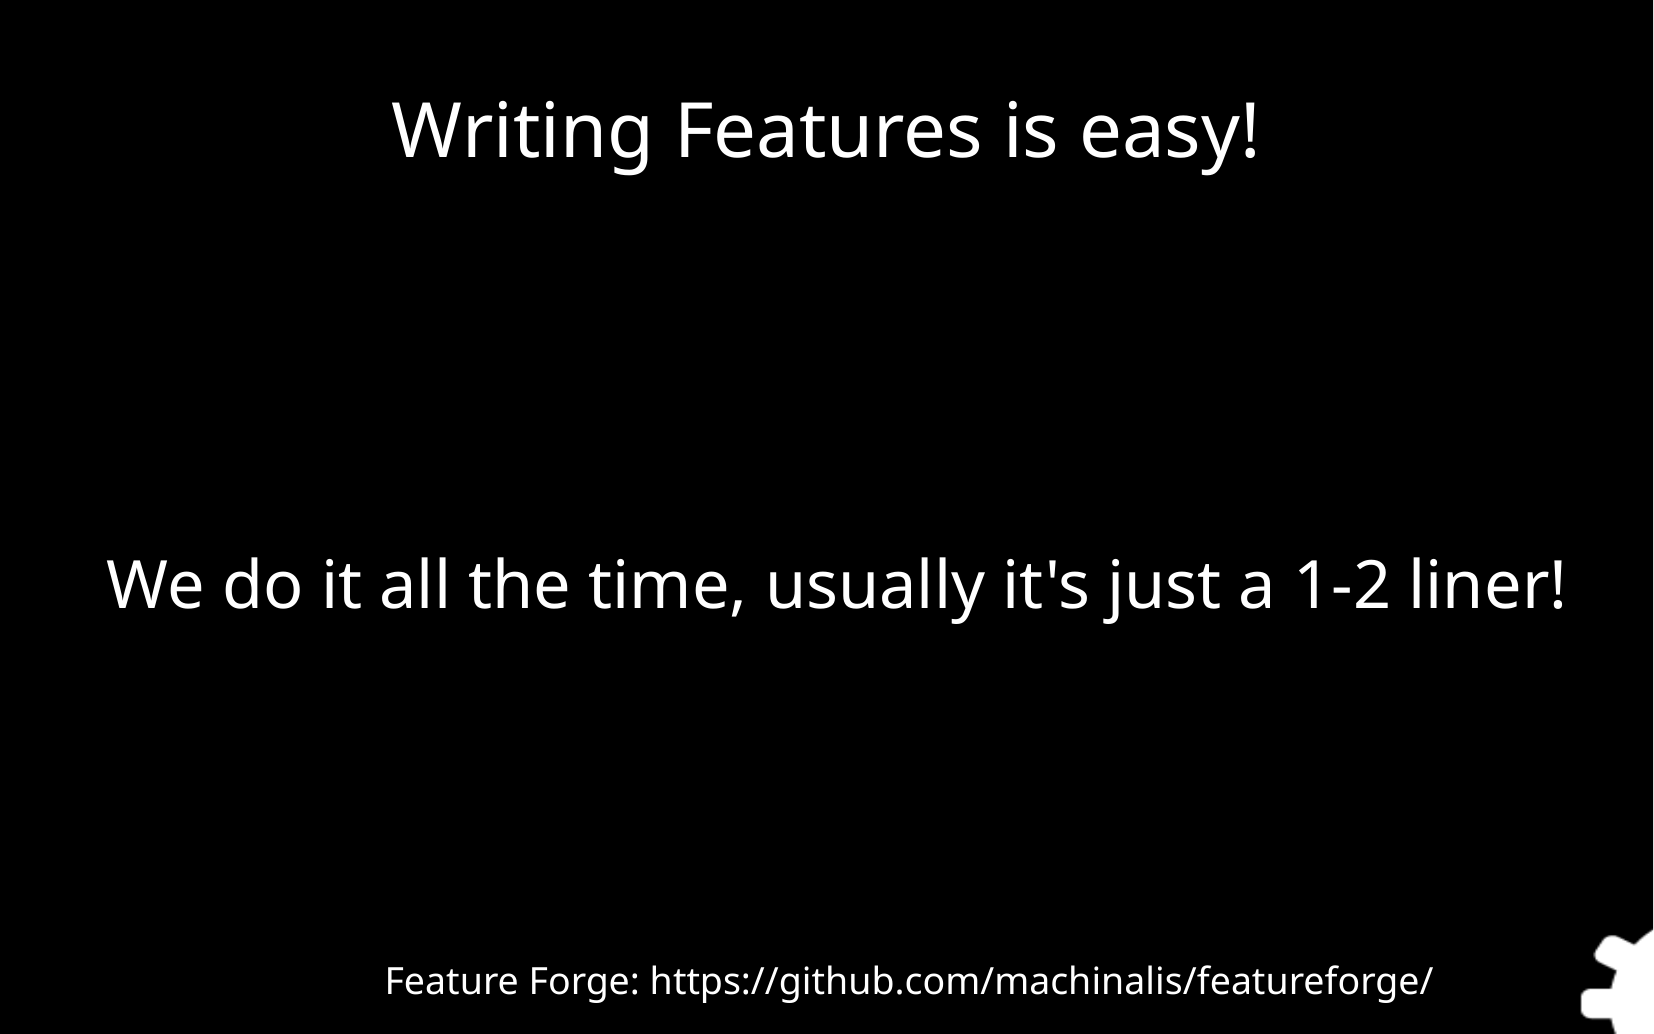

# Writing Features is easy!
We do it all the time, usually it's just a 1-2 liner!